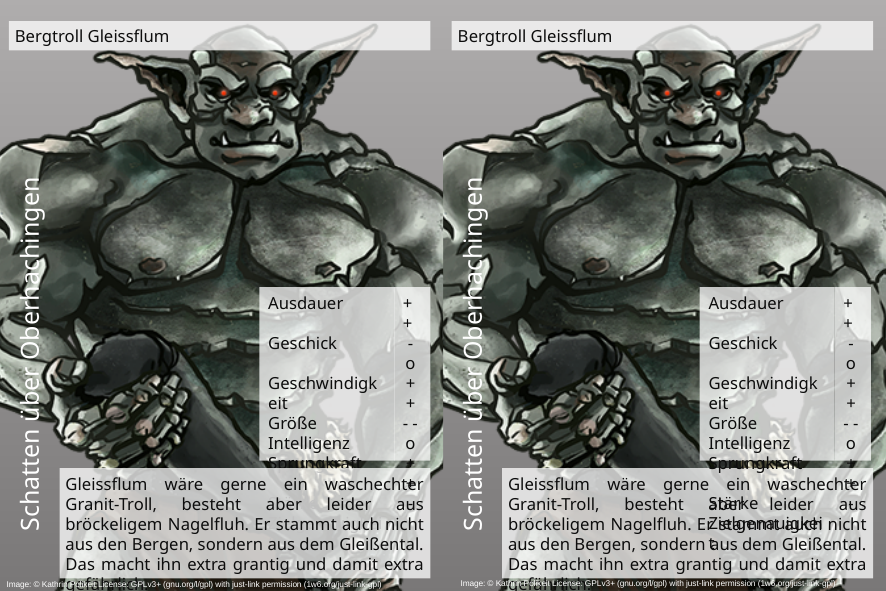

Bergtroll Gleissflum
Bergtroll Gleissflum
Schatten über Oberhachingen
Schatten über Oberhachingen
Ausdauer
Geschick
Geschwindigkeit
Größe
Intelligenz
Sprungkraft
Stärke
Zielgenauigkeit
++
-
o
++
- -
o
++
-
Ausdauer
Geschick
Geschwindigkeit
Größe
Intelligenz
Sprungkraft
Stärke
Zielgenauigkeit
++
-
o
++
- -
o
++
-
Gleissflum wäre gerne ein waschechter Granit-Troll, besteht aber leider aus bröckeligem Nagelfluh. Er stammt auch nicht aus den Bergen, sondern aus dem Gleißental. Das macht ihn extra grantig und damit extra gefährlich.
Gleissflum wäre gerne ein waschechter Granit-Troll, besteht aber leider aus bröckeligem Nagelfluh. Er stammt auch nicht aus den Bergen, sondern aus dem Gleißental. Das macht ihn extra grantig und damit extra gefährlich.
Image: © Kathrin Polikeit License: GPLv3+ (gnu.org/l/gpl) with just-link permission (1w6.org/just-link-gpl)
Image: © Kathrin Polikeit License: GPLv3+ (gnu.org/l/gpl) with just-link permission (1w6.org/just-link-gpl)